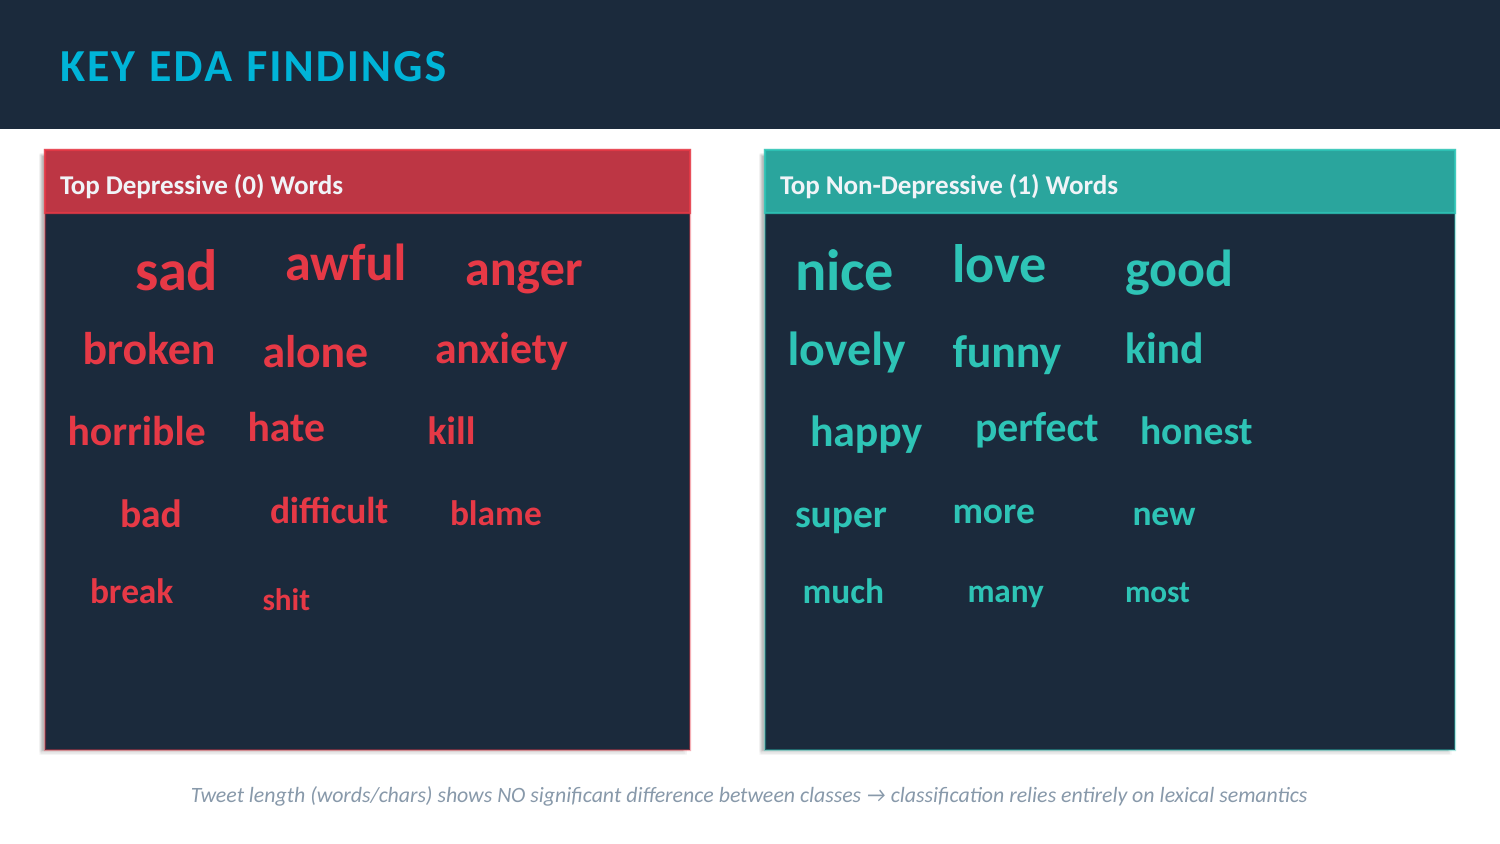

KEY EDA FINDINGS
Top Depressive (0) Words
Top Non-Depressive (1) Words
awful
love
sad
nice
anger
good
broken
anxiety
lovely
kind
alone
funny
hate
perfect
horrible
kill
happy
honest
difficult
more
bad
blame
super
new
break
much
many
most
shit
Tweet length (words/chars) shows NO significant difference between classes → classification relies entirely on lexical semantics